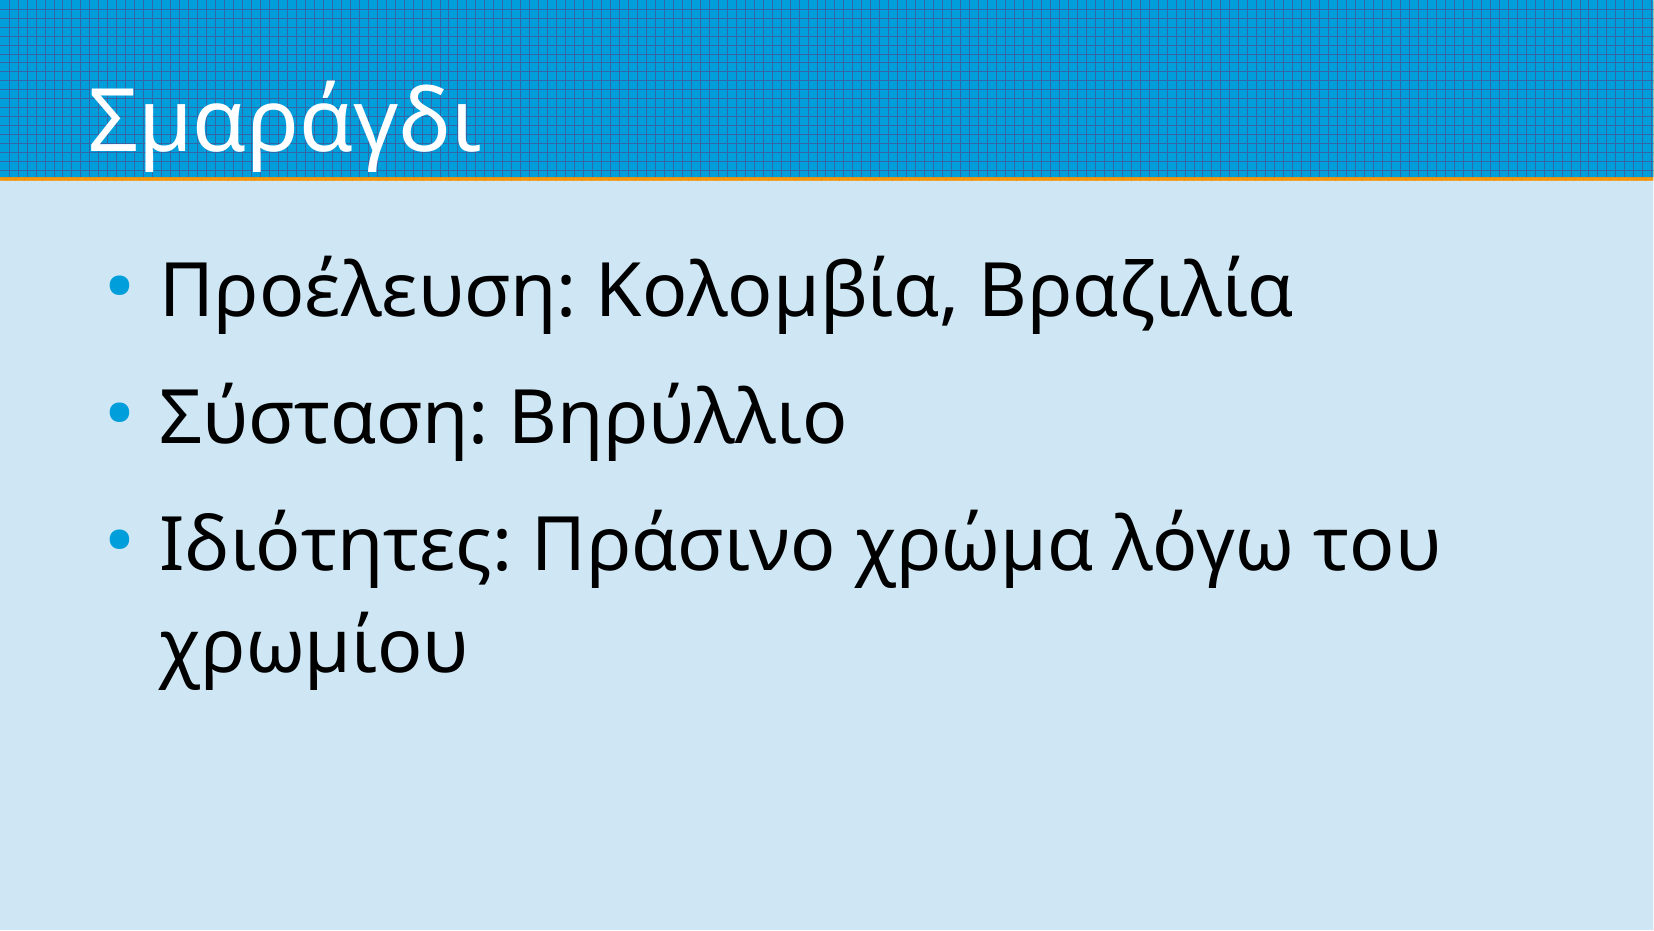

# Σμαράγδι
Προέλευση: Κολομβία, Βραζιλία
Σύσταση: Βηρύλλιο
Ιδιότητες: Πράσινο χρώμα λόγω του χρωμίου